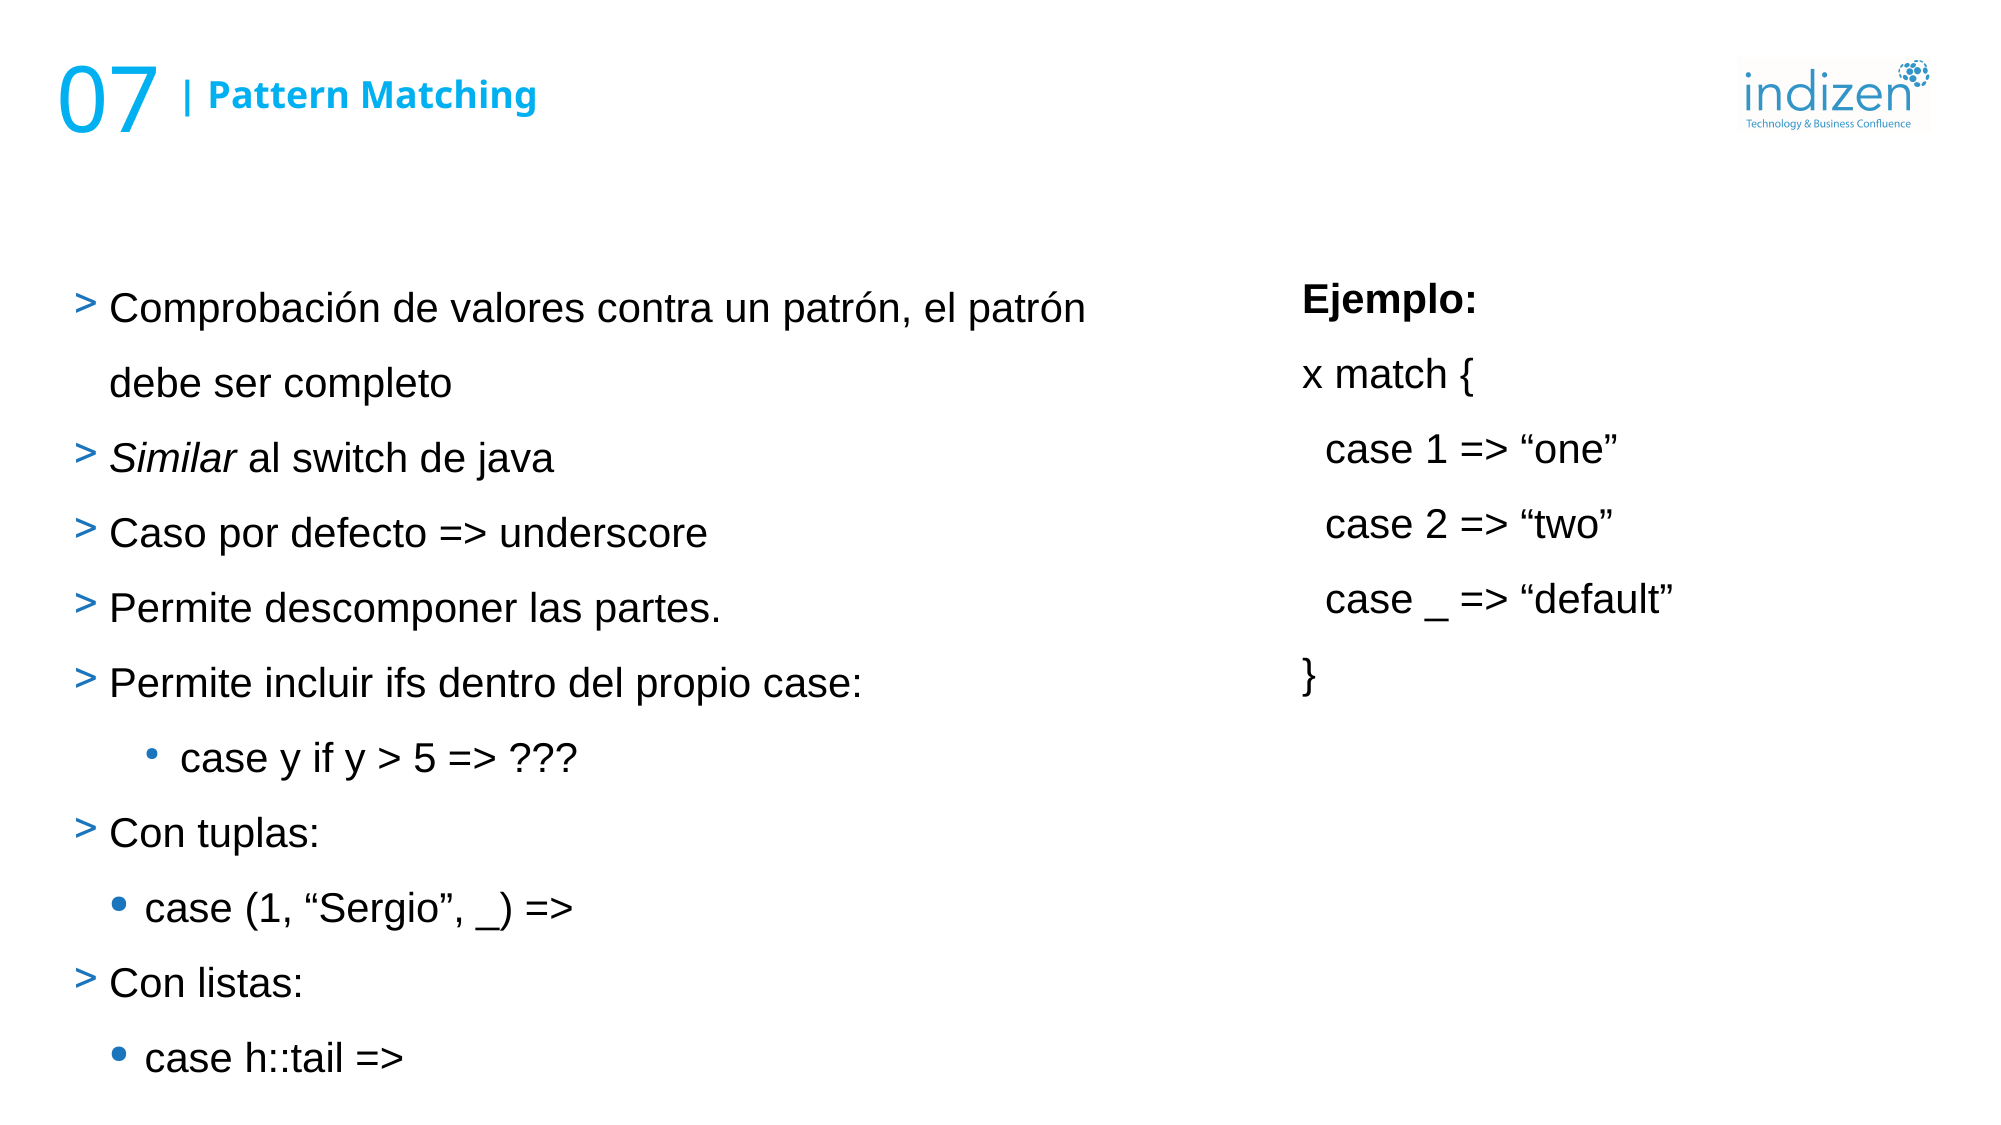

07
| Pattern Matching
Ejemplo:
x match {
 case 1 => “one”
 case 2 => “two”
 case _ => “default”
}
Comprobación de valores contra un patrón, el patrón debe ser completo
Similar al switch de java
Caso por defecto => underscore
Permite descomponer las partes.
Permite incluir ifs dentro del propio case:
case y if y > 5 => ???
Con tuplas:
case (1, “Sergio”, _) =>
Con listas:
case h::tail =>